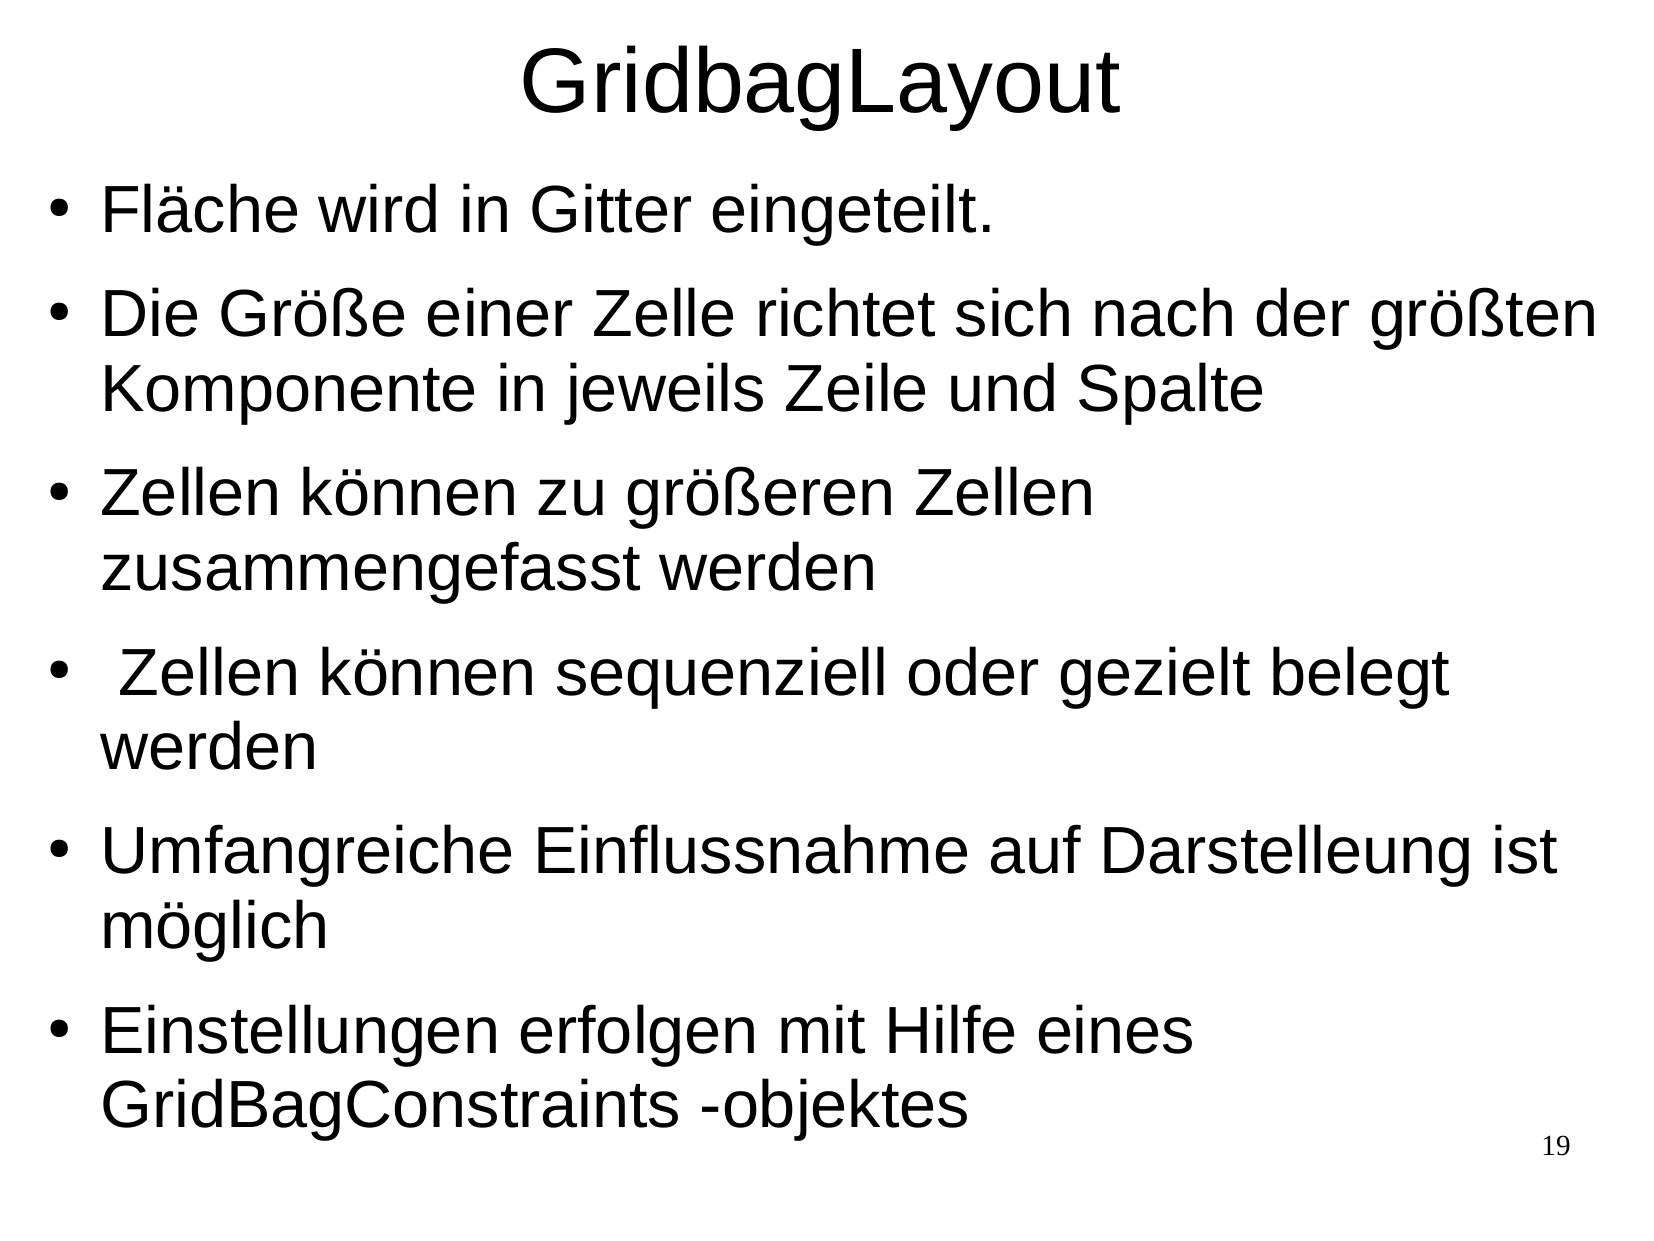

# GridbagLayout
Fläche wird in Gitter eingeteilt.
Die Größe einer Zelle richtet sich nach der größten Komponente in jeweils Zeile und Spalte
Zellen können zu größeren Zellen zusammengefasst werden
 Zellen können sequenziell oder gezielt belegt werden
Umfangreiche Einflussnahme auf Darstelleung ist möglich
Einstellungen erfolgen mit Hilfe eines GridBagConstraints -objektes
19